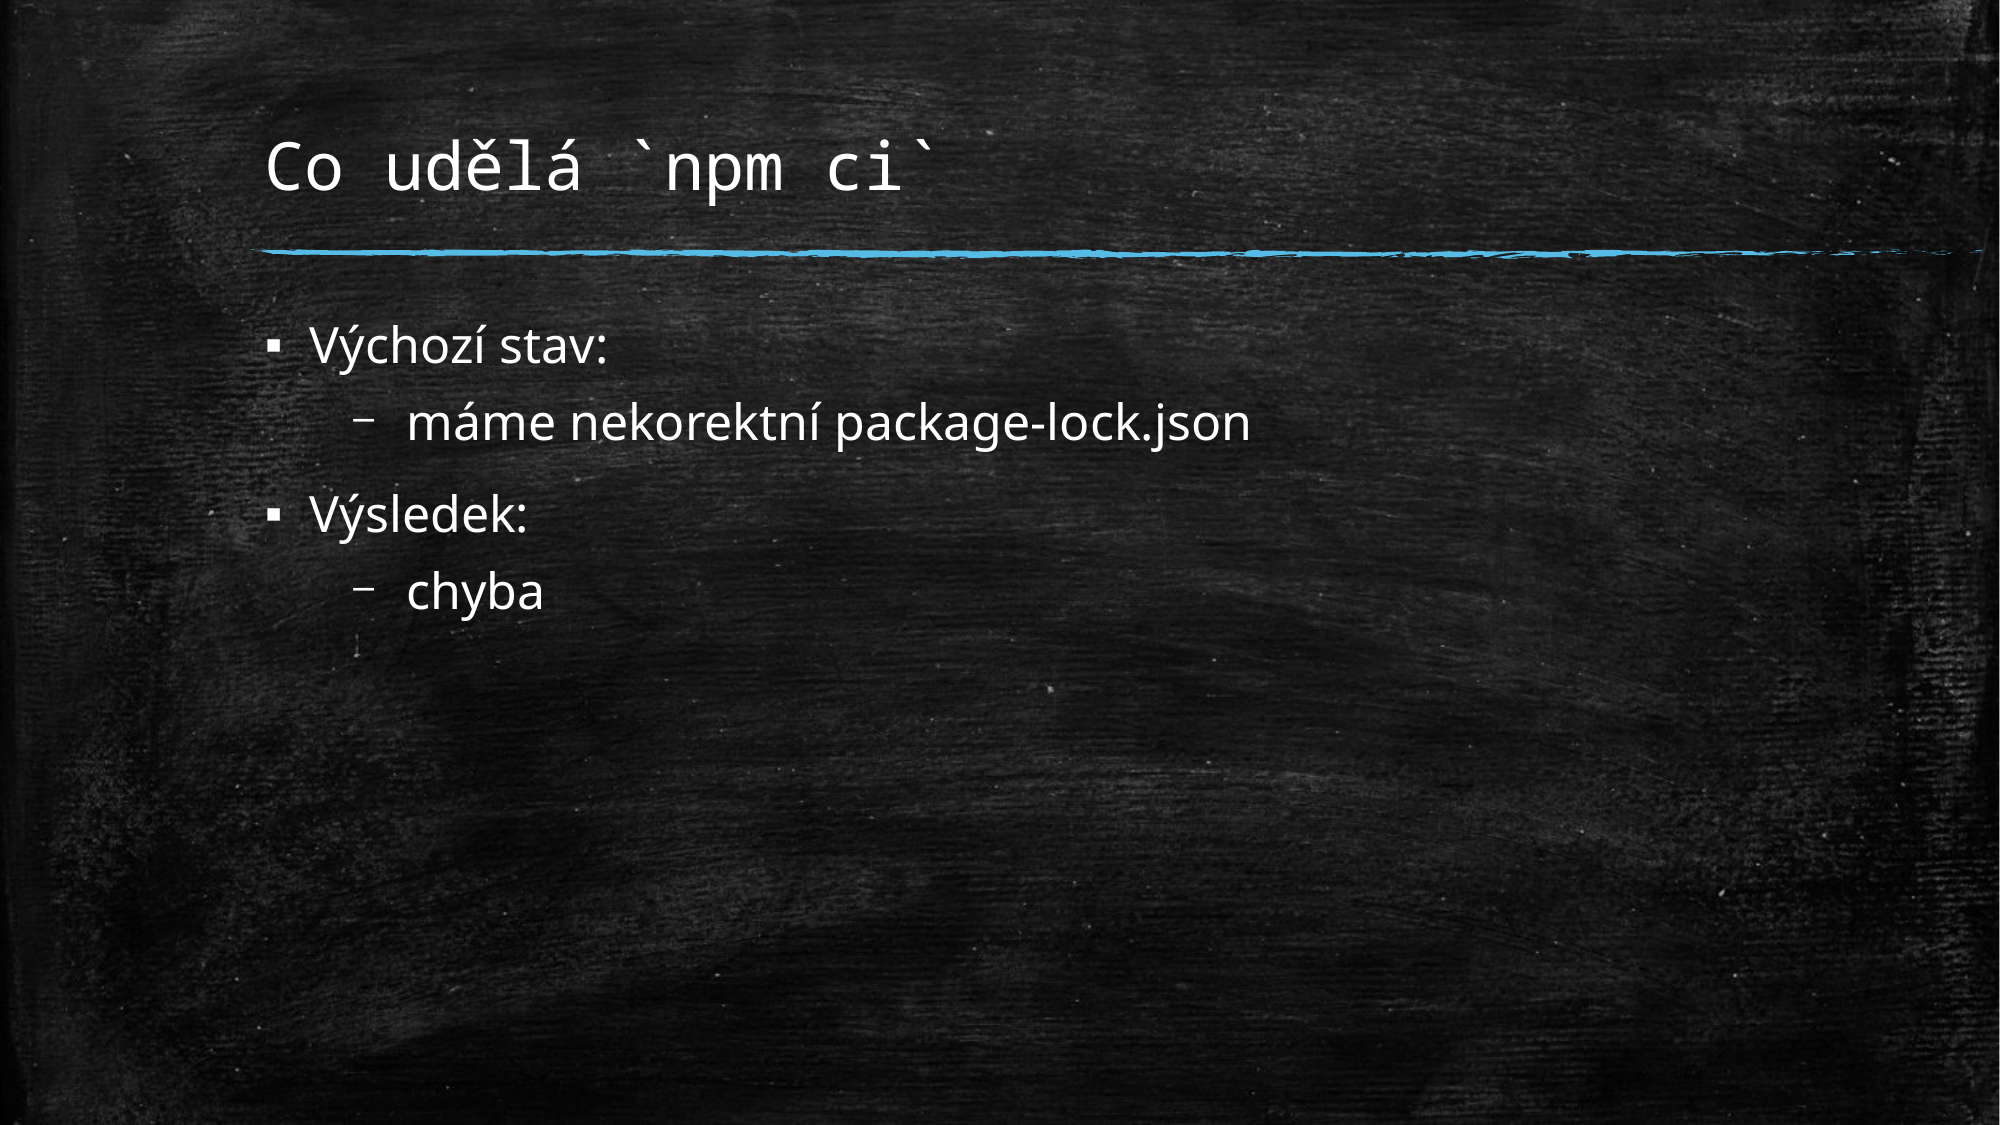

# Co udělá `npm ci`
Výchozí stav:
máme nekorektní package-lock.json
Výsledek:
chyba